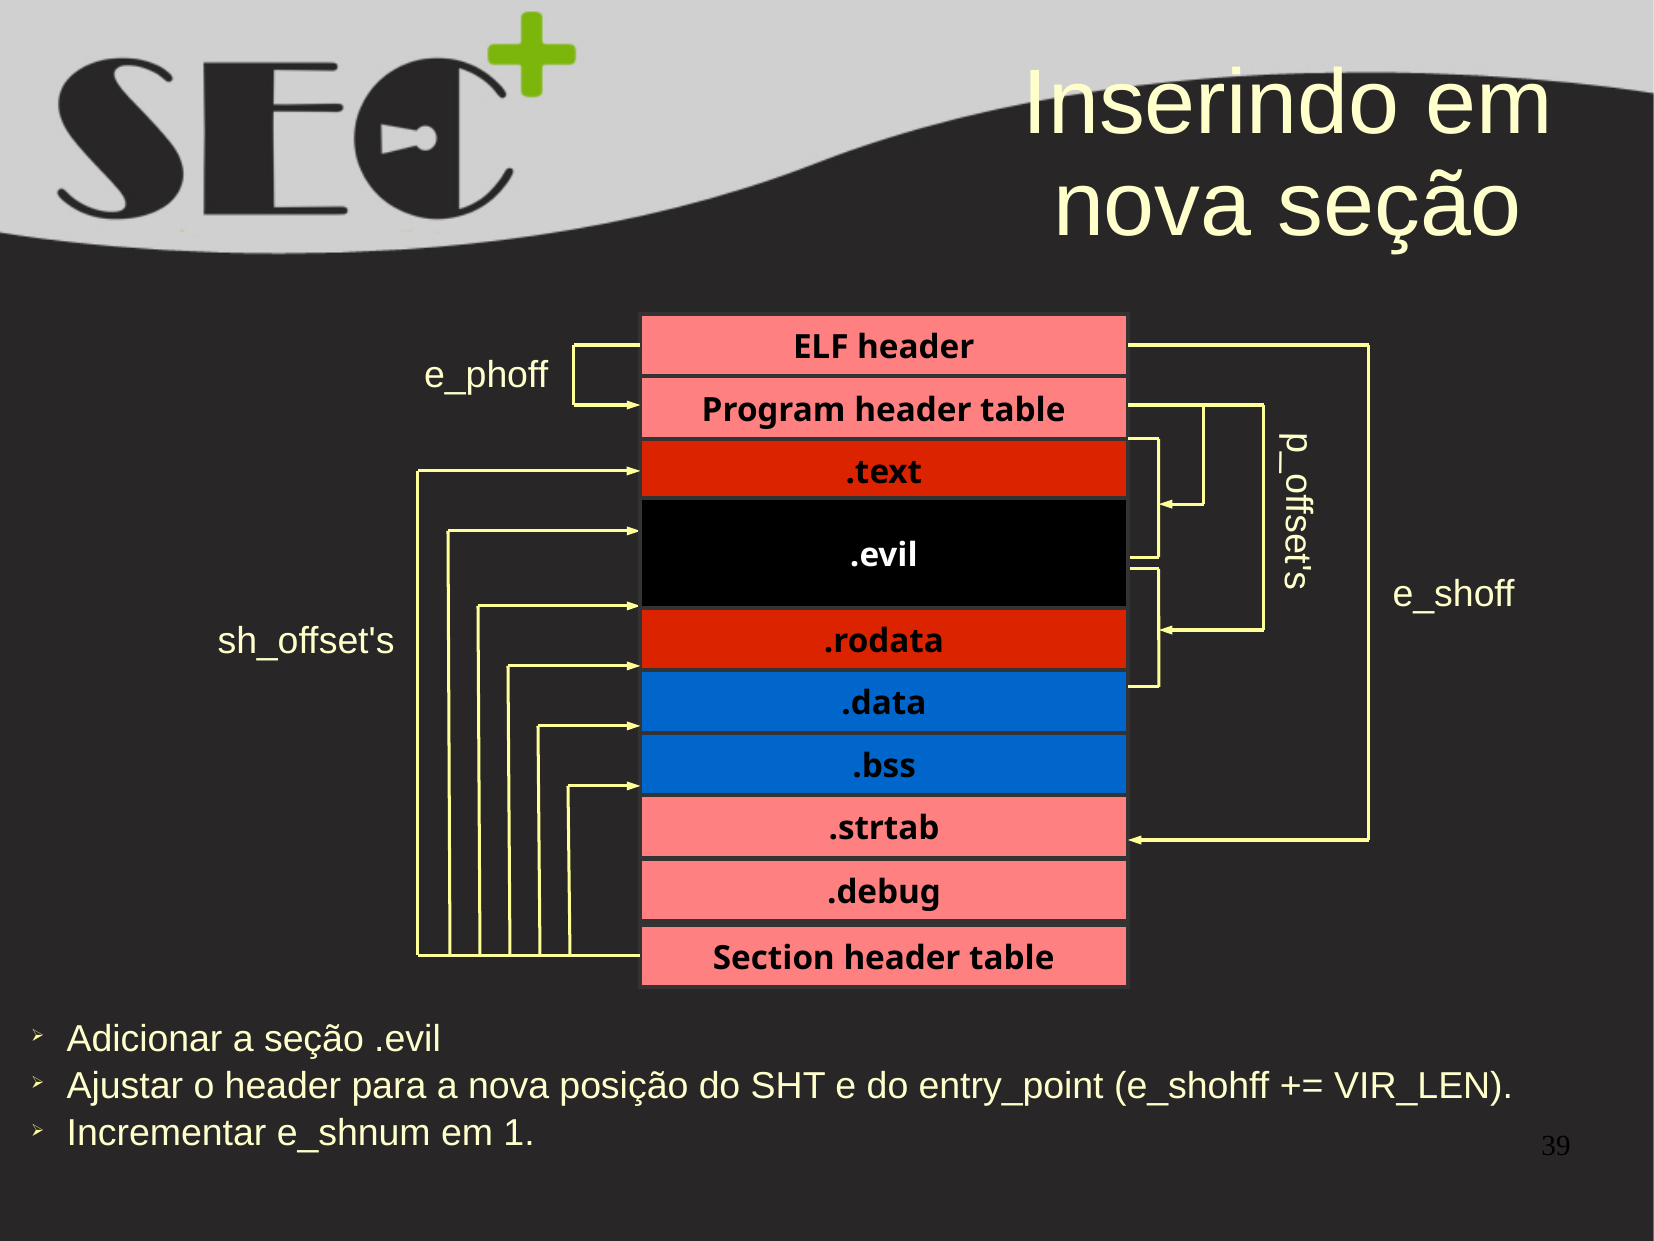

# Inserindo em nova seção
ELF header
e_phoff
Program header table
.text
p_offset's
.evil
e_shoff
.rodata
.data
.bss
.strtab
.debug
Section header table
sh_offset's
Adicionar a seção .evil
Ajustar o header para a nova posição do SHT e do entry_point (e_shohff += VIR_LEN).
Incrementar e_shnum em 1.
39